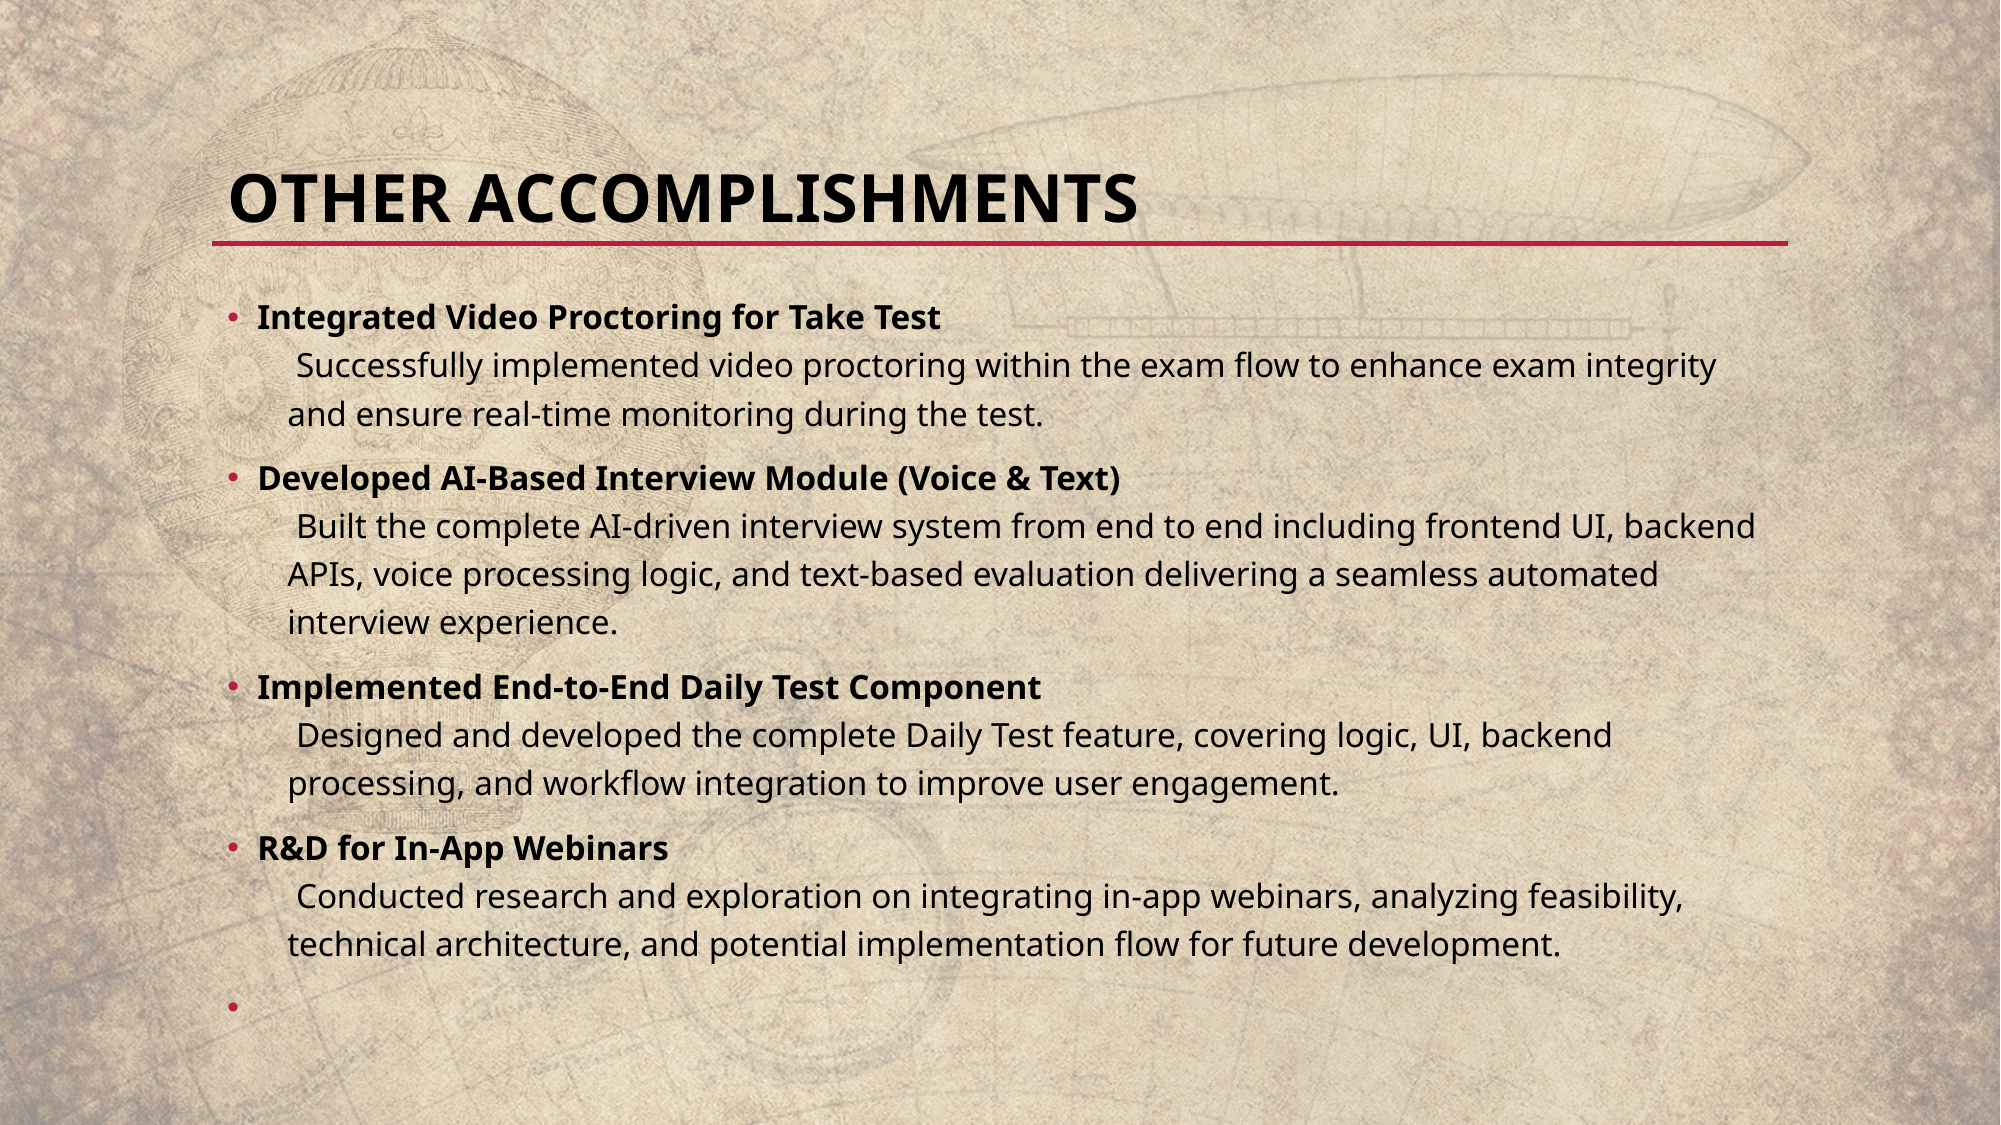

OTHER ACCOMPLISHMENTS
# Integrated Video Proctoring for Take Test Successfully implemented video proctoring within the exam flow to enhance exam integrity and ensure real-time monitoring during the test.
Developed AI-Based Interview Module (Voice & Text)
 Built the complete AI-driven interview system from end to end including frontend UI, backend APIs, voice processing logic, and text-based evaluation delivering a seamless automated interview experience.
Implemented End-to-End Daily Test Component
 Designed and developed the complete Daily Test feature, covering logic, UI, backend processing, and workflow integration to improve user engagement.
R&D for In-App Webinars
 Conducted research and exploration on integrating in-app webinars, analyzing feasibility, technical architecture, and potential implementation flow for future development.